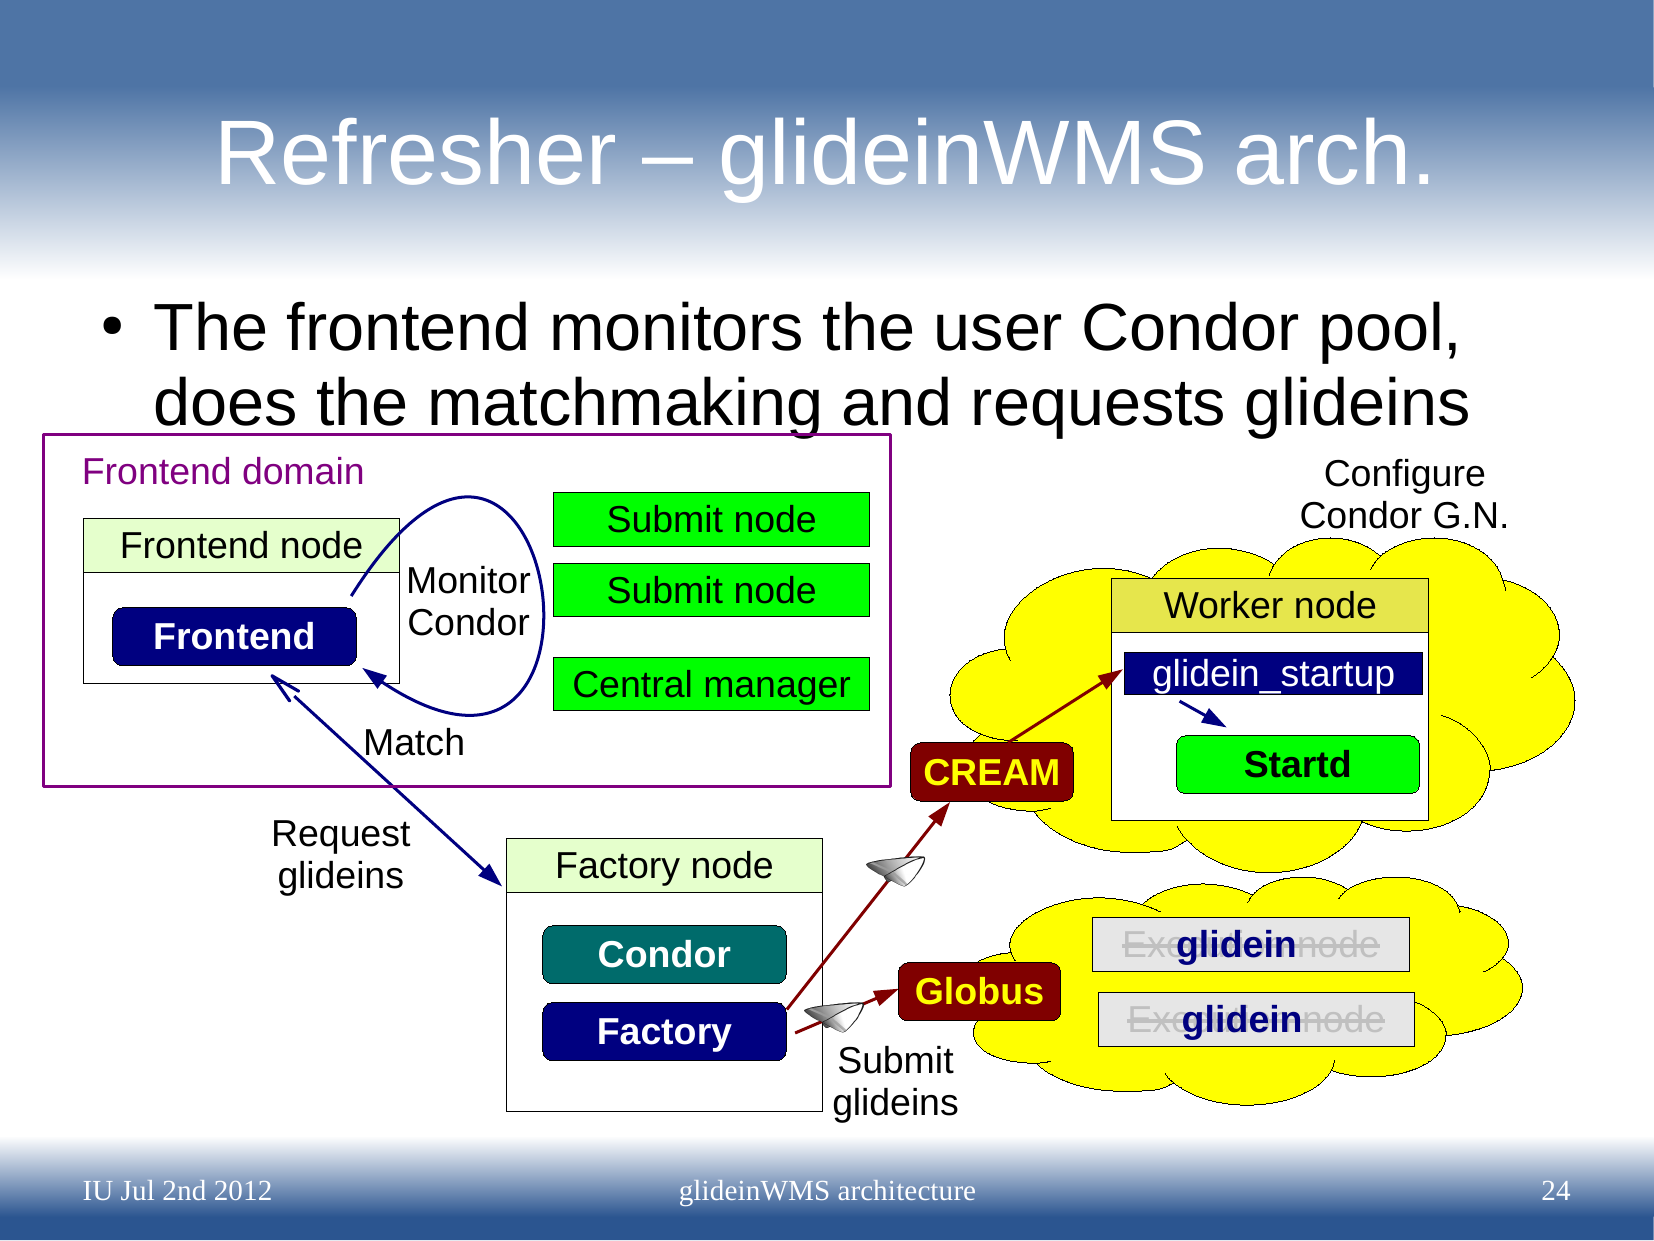

# Refresher – glideinWMS arch.
The frontend monitors the user Condor pool,
does the matchmaking and requests glideins
Frontend domain
Configure
Condor G.N.
Submit node
Frontend node
Monitor
Condor
Submit node
Worker node
Frontend
glidein_startup
Central manager
Match
Startd
CREAM
Request
glideins
Factory node
glidein
Execution node
Condor
Globus
glidein
Execution node
Factory
Submit
glideins
IU Jul 2nd 2012
glideinWMS architecture
24